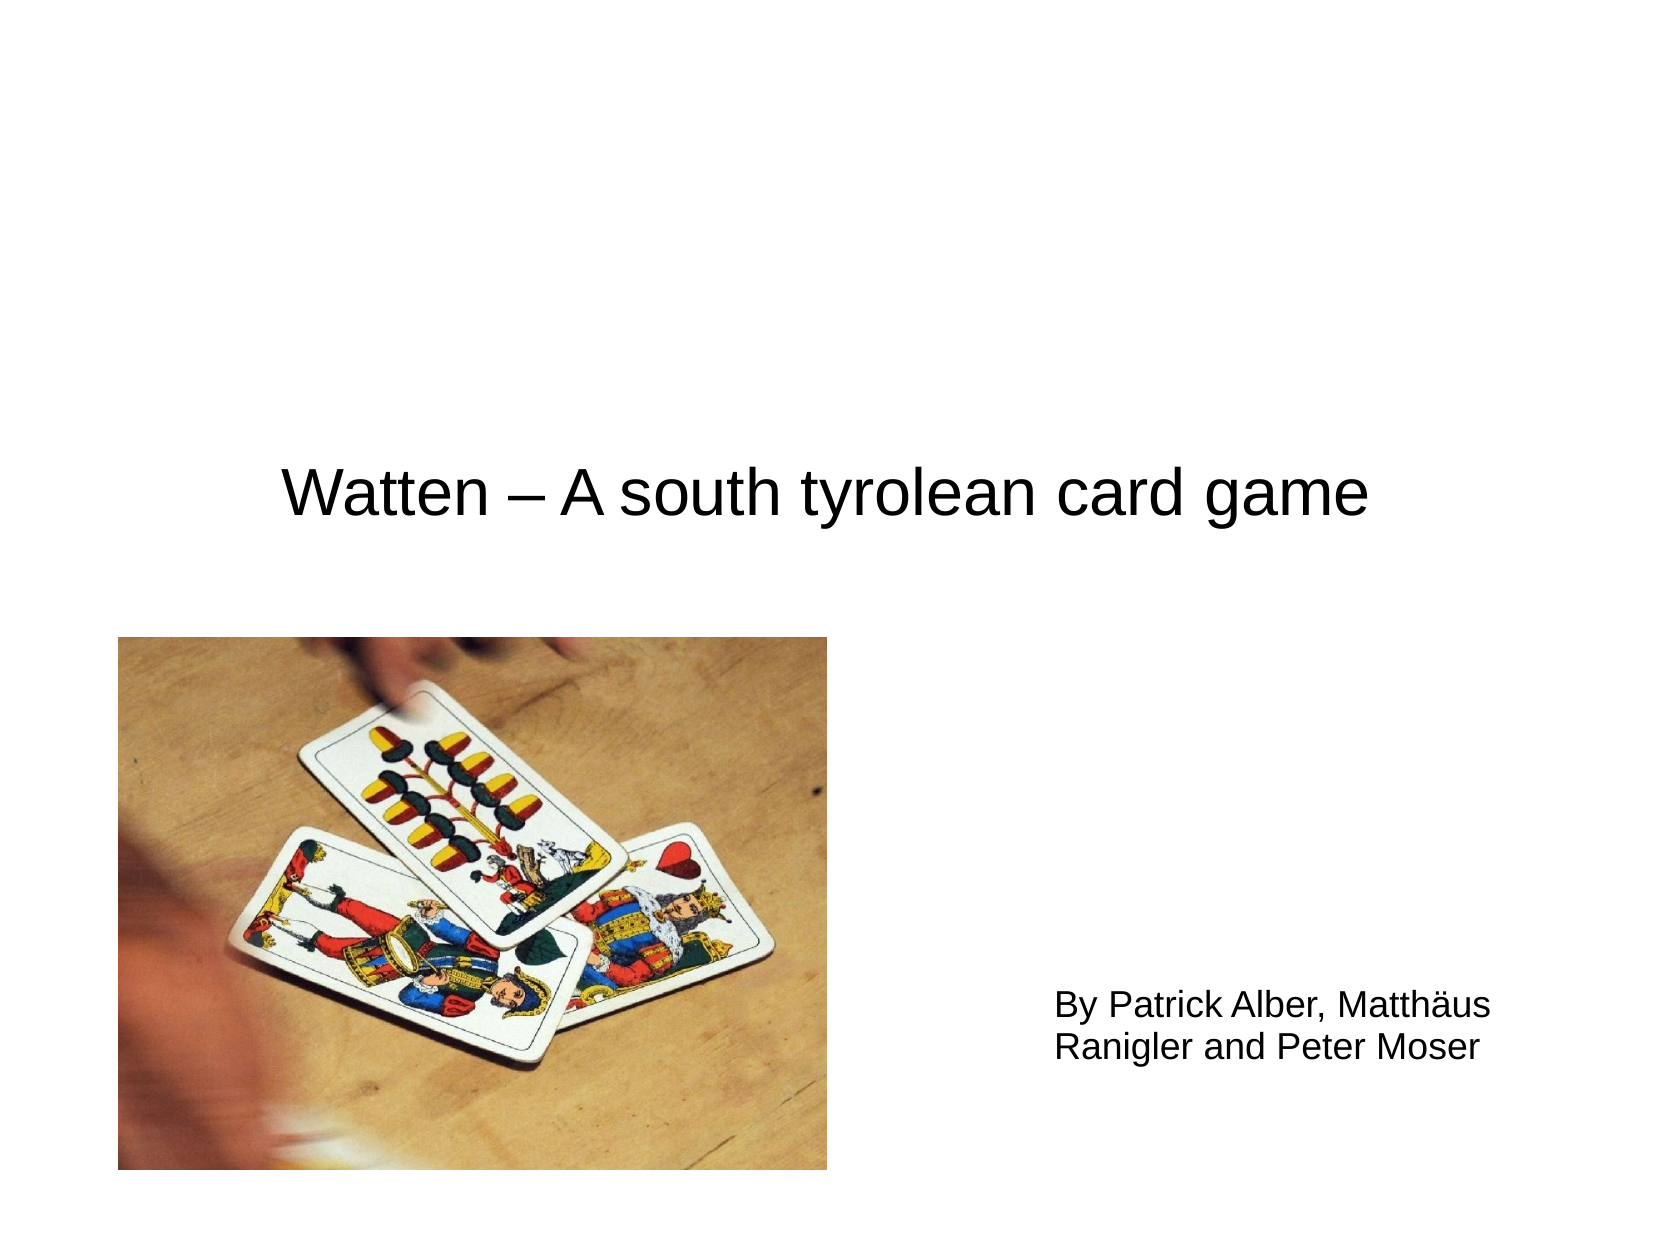

# Watten – A south tyrolean card game
By Patrick Alber, Matthäus Ranigler and Peter Moser